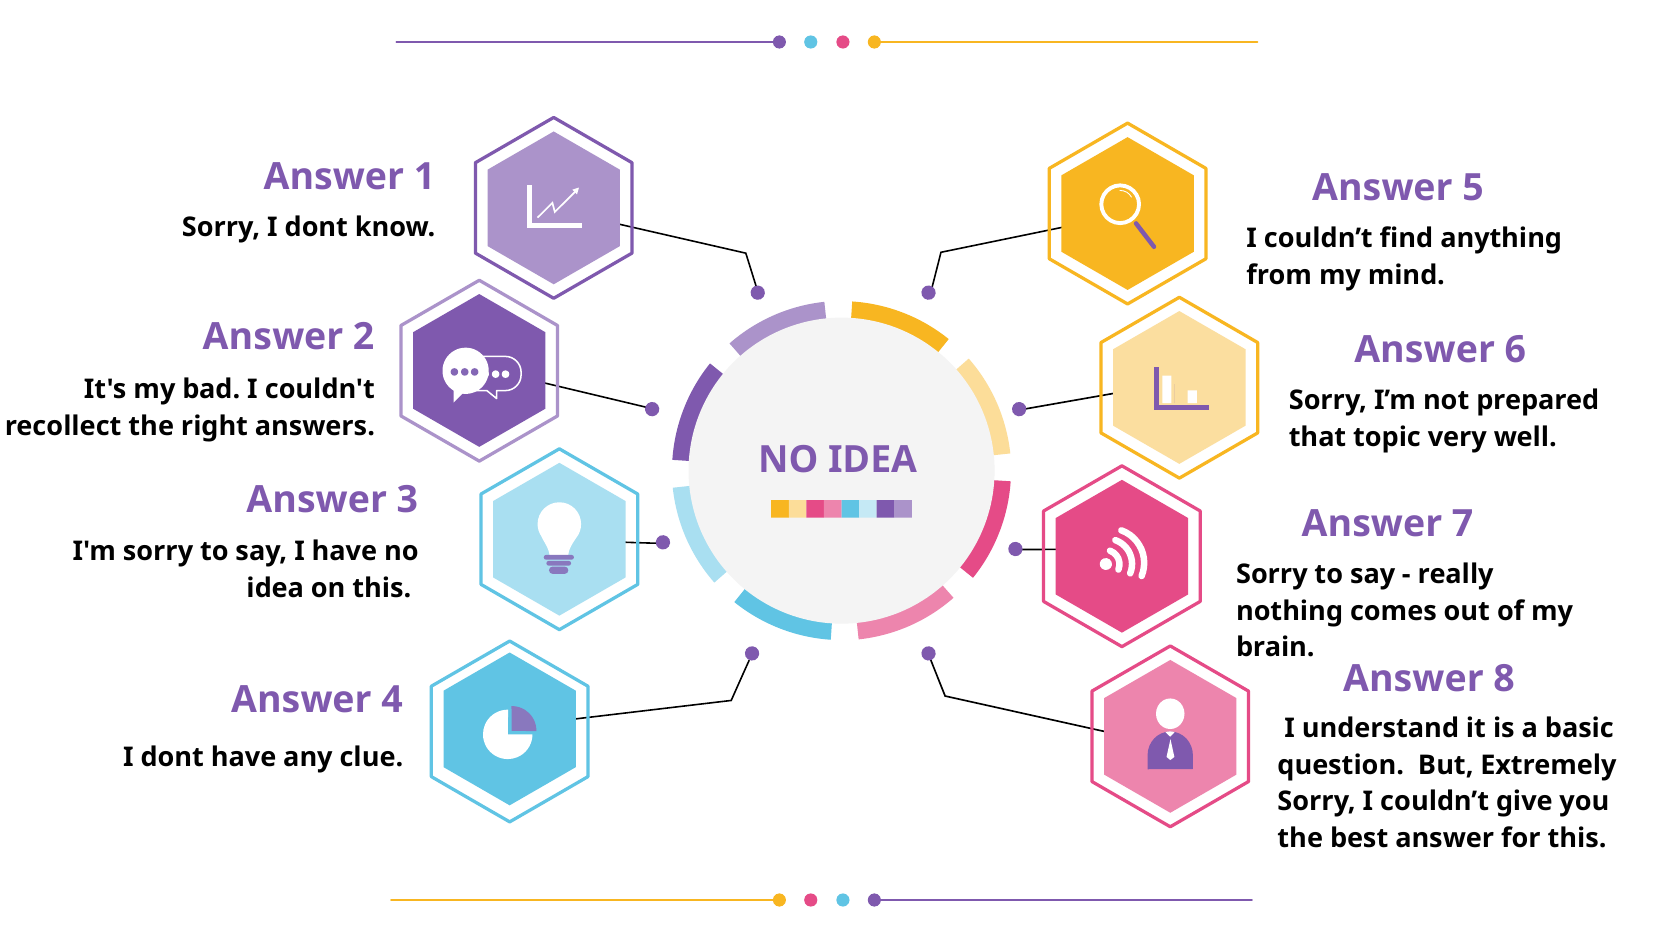

# Answer 1
Answer 5
Sorry, I dont know.
I couldn’t find anything from my mind.
Answer 2
Answer 6
It's my bad. I couldn't recollect the right answers.
Sorry, I’m not prepared that topic very well.
NO IDEA
Answer 3
Answer 7
I'm sorry to say, I have no idea on this.
Sorry to say - really nothing comes out of my brain.
Answer 8
Answer 4
 I understand it is a basic question. But, Extremely Sorry, I couldn’t give you the best answer for this.
I dont have any clue.